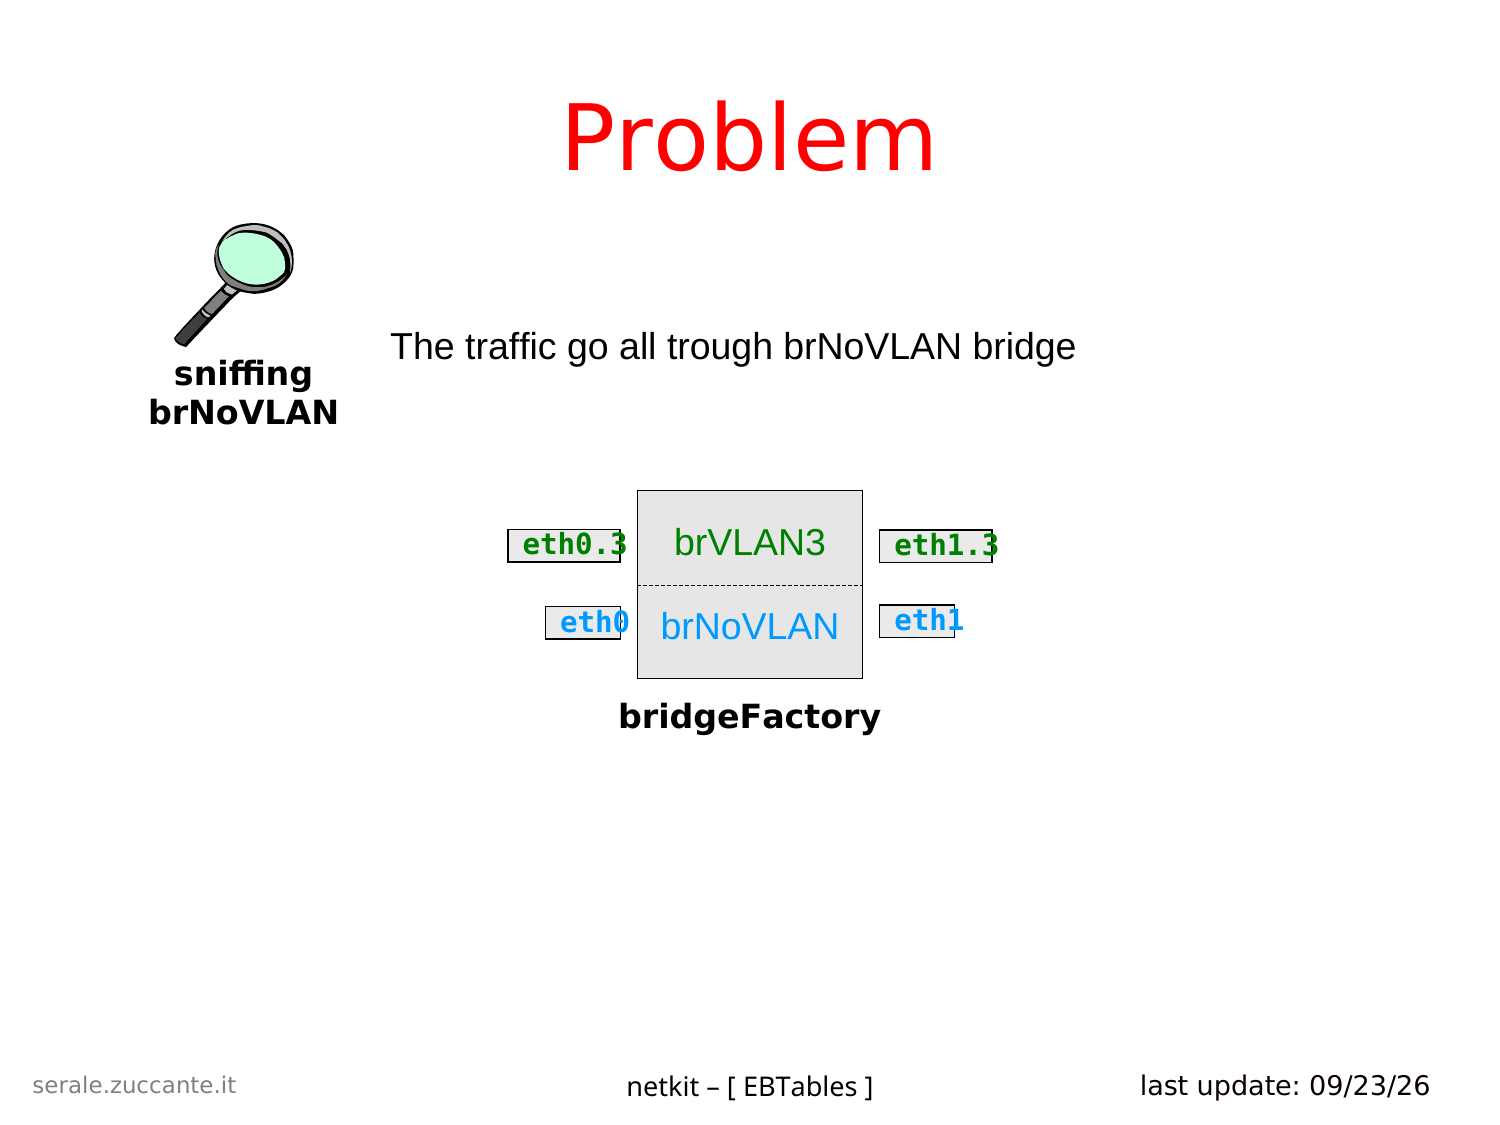

# Problem
sniffing brNoVLAN
The traffic go all trough brNoVLAN bridge
brVLAN3
brNoVLAN
eth0.3
eth1.3
eth1
eth0
bridgeFactory
EBTables